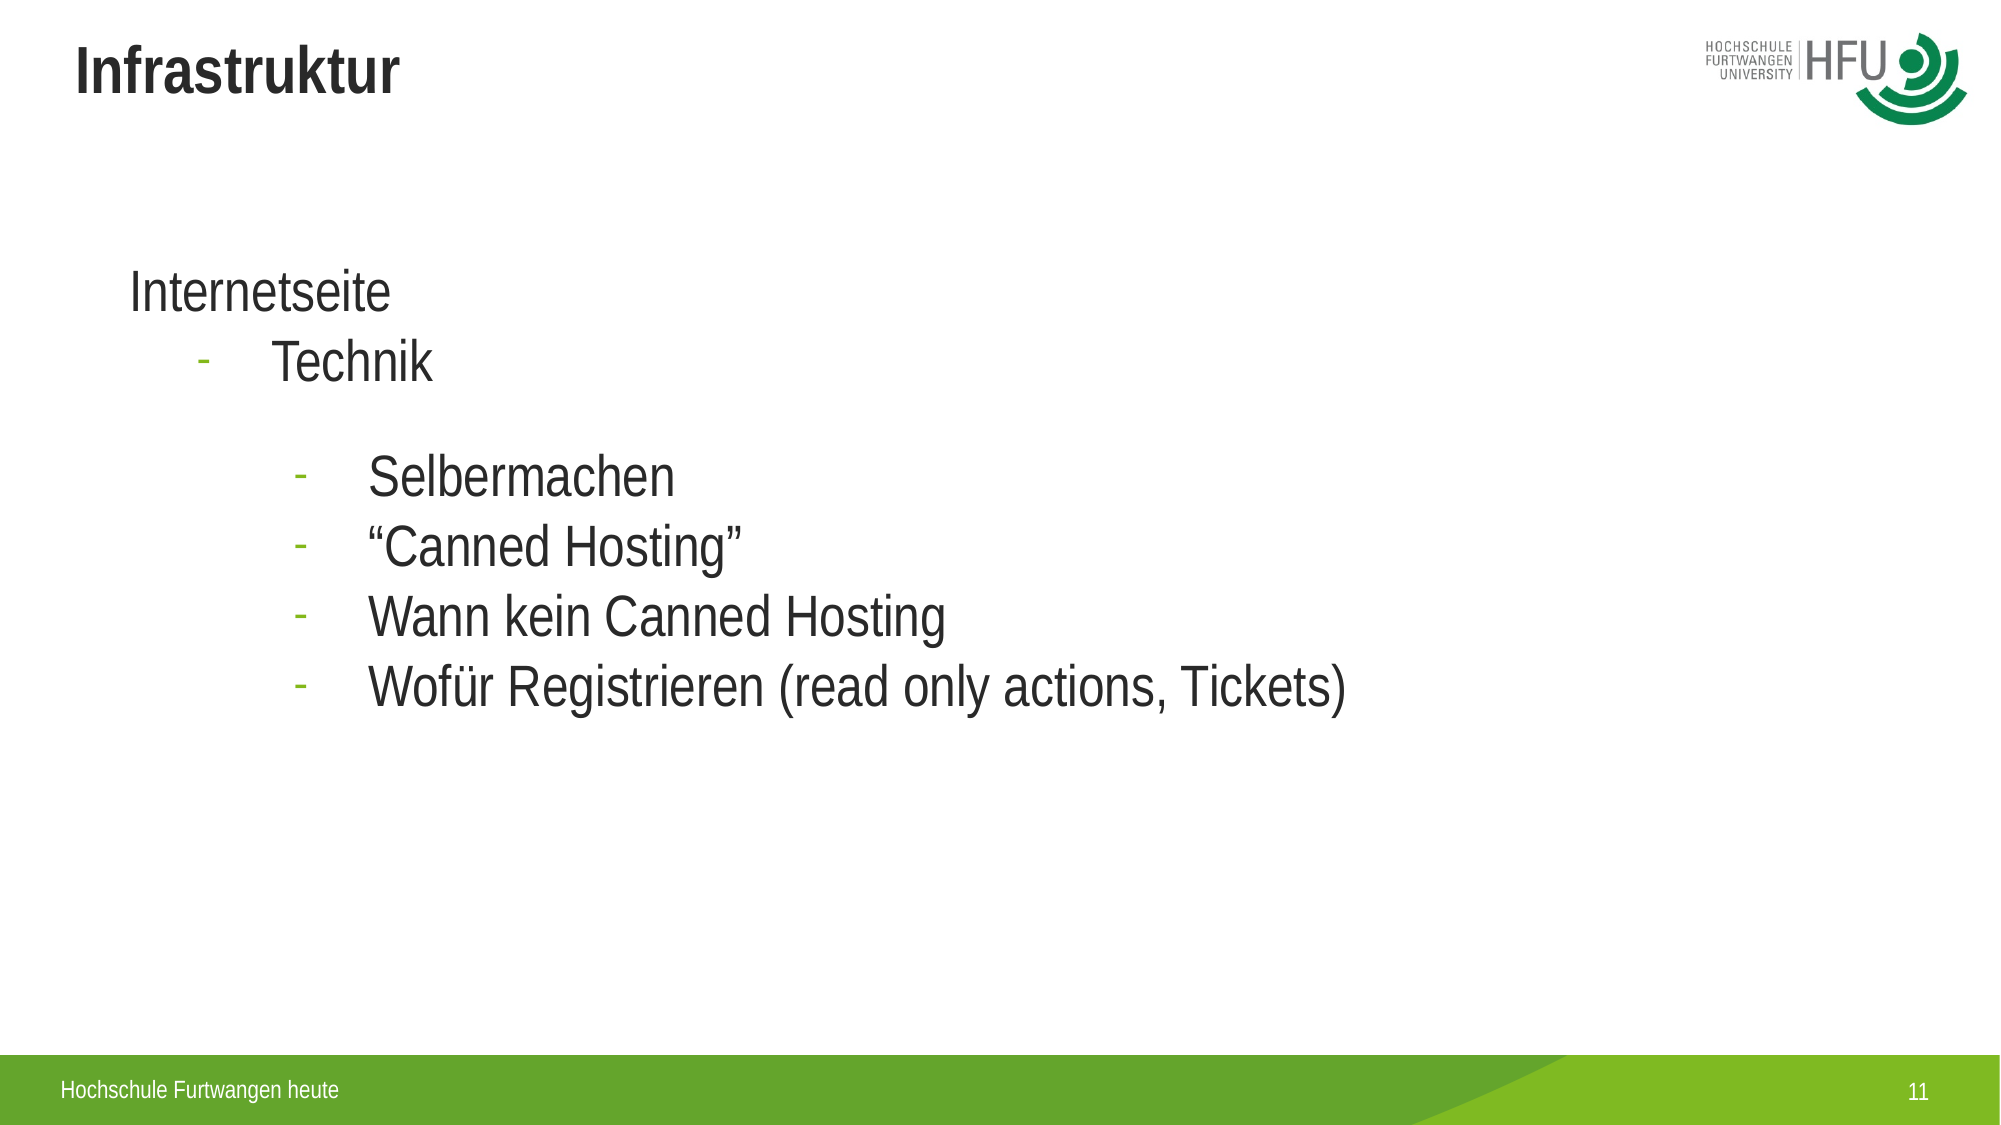

Infrastruktur
Internetseite
Technik
Selbermachen
“Canned Hosting”
Wann kein Canned Hosting
Wofür Registrieren (read only actions, Tickets)
Hochschule Furtwangen heute